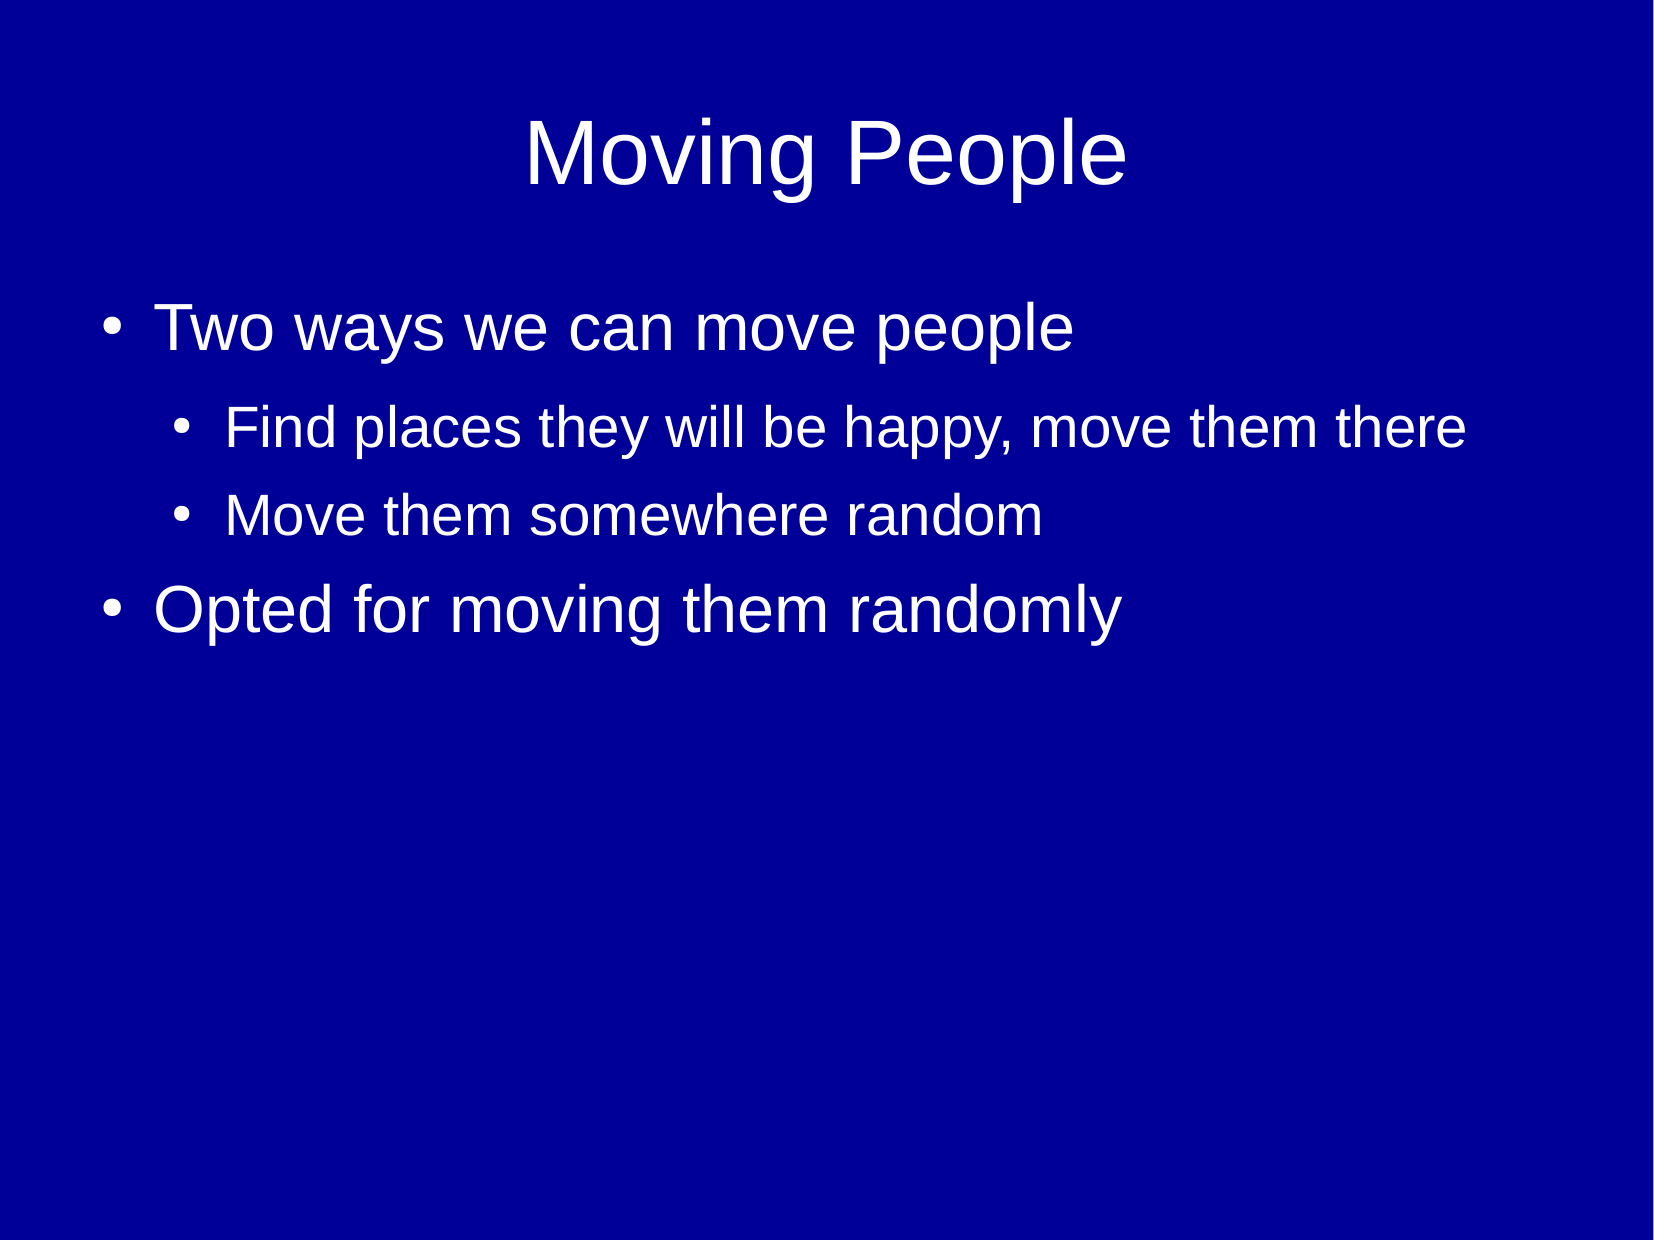

# Moving People
Two ways we can move people
Find places they will be happy, move them there
Move them somewhere random
Opted for moving them randomly